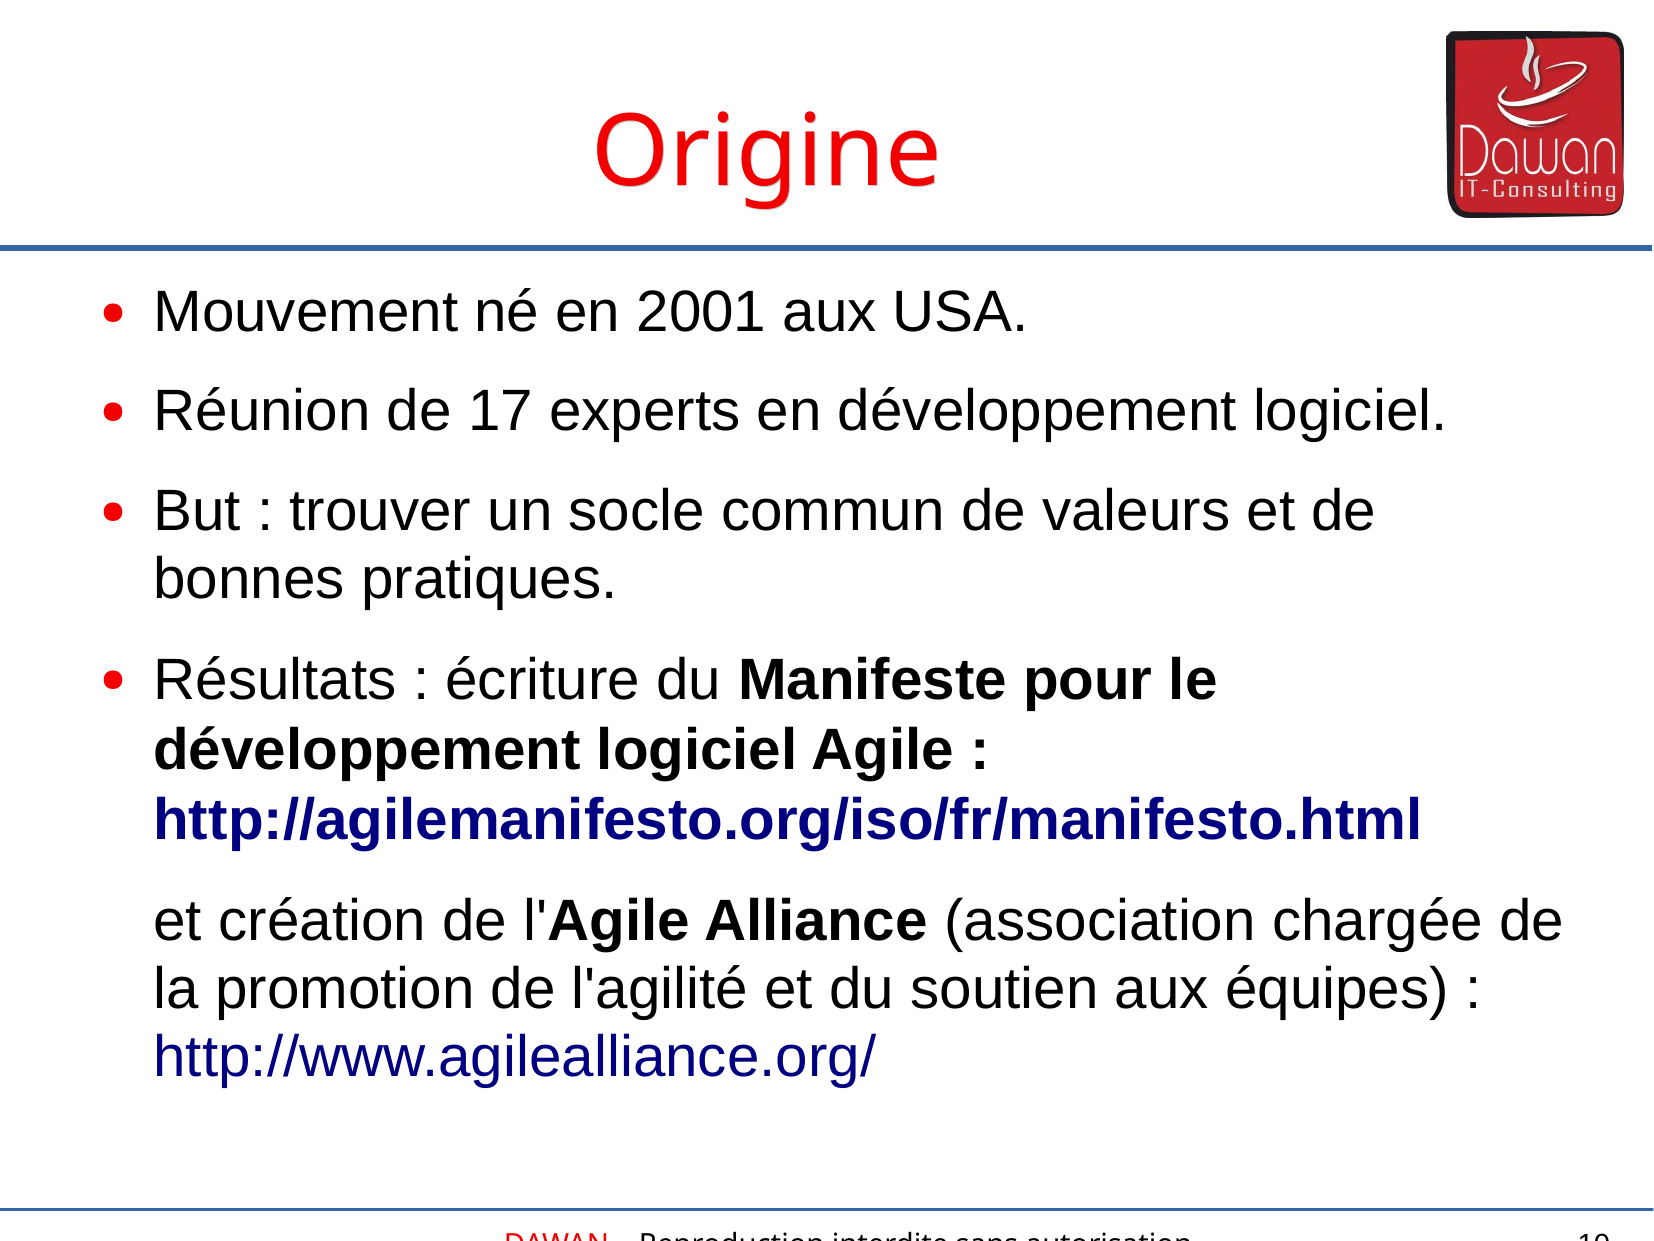

Origine
Origine
Mouvement né en 2001 aux USA.
●
Réunion de 17 experts en développement logiciel.
●
But : trouver un socle commun de valeurs et de
●
bonnes pratiques.
Résultats : écriture du Manifeste pour le
●
développement logiciel Agile :
http://agilemanifesto.org/iso/fr/manifesto.html
et création de l'Agile Alliance (association chargée de
la promotion de l'agilité et du soutien aux équipes) :
http://www.agilealliance.org/
DAWAN – Reproduction interdite sans autorisation
10